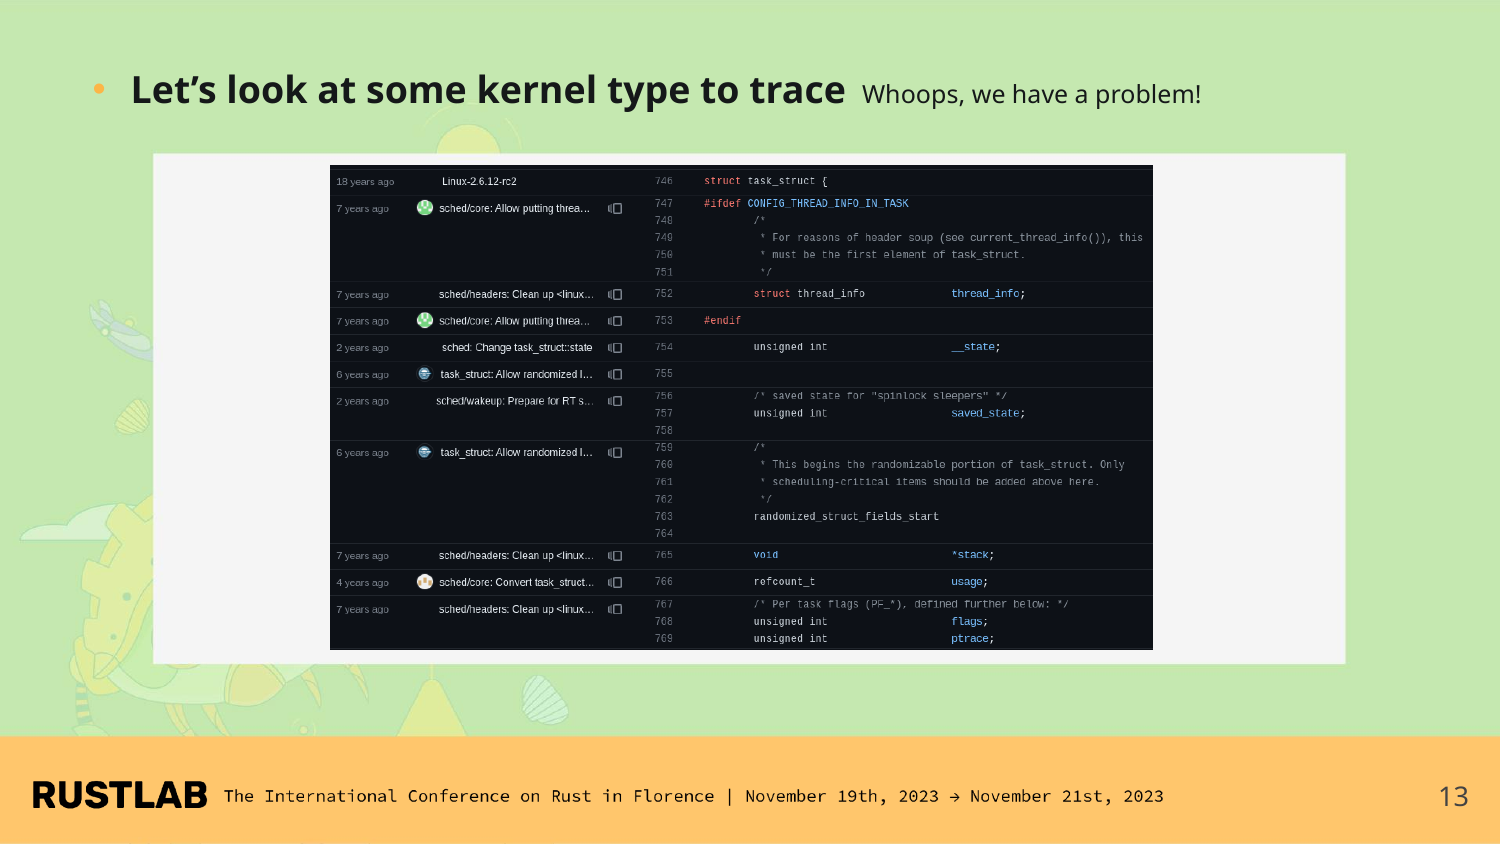

# Let’s look at some kernel type to trace Whoops, we have a problem!